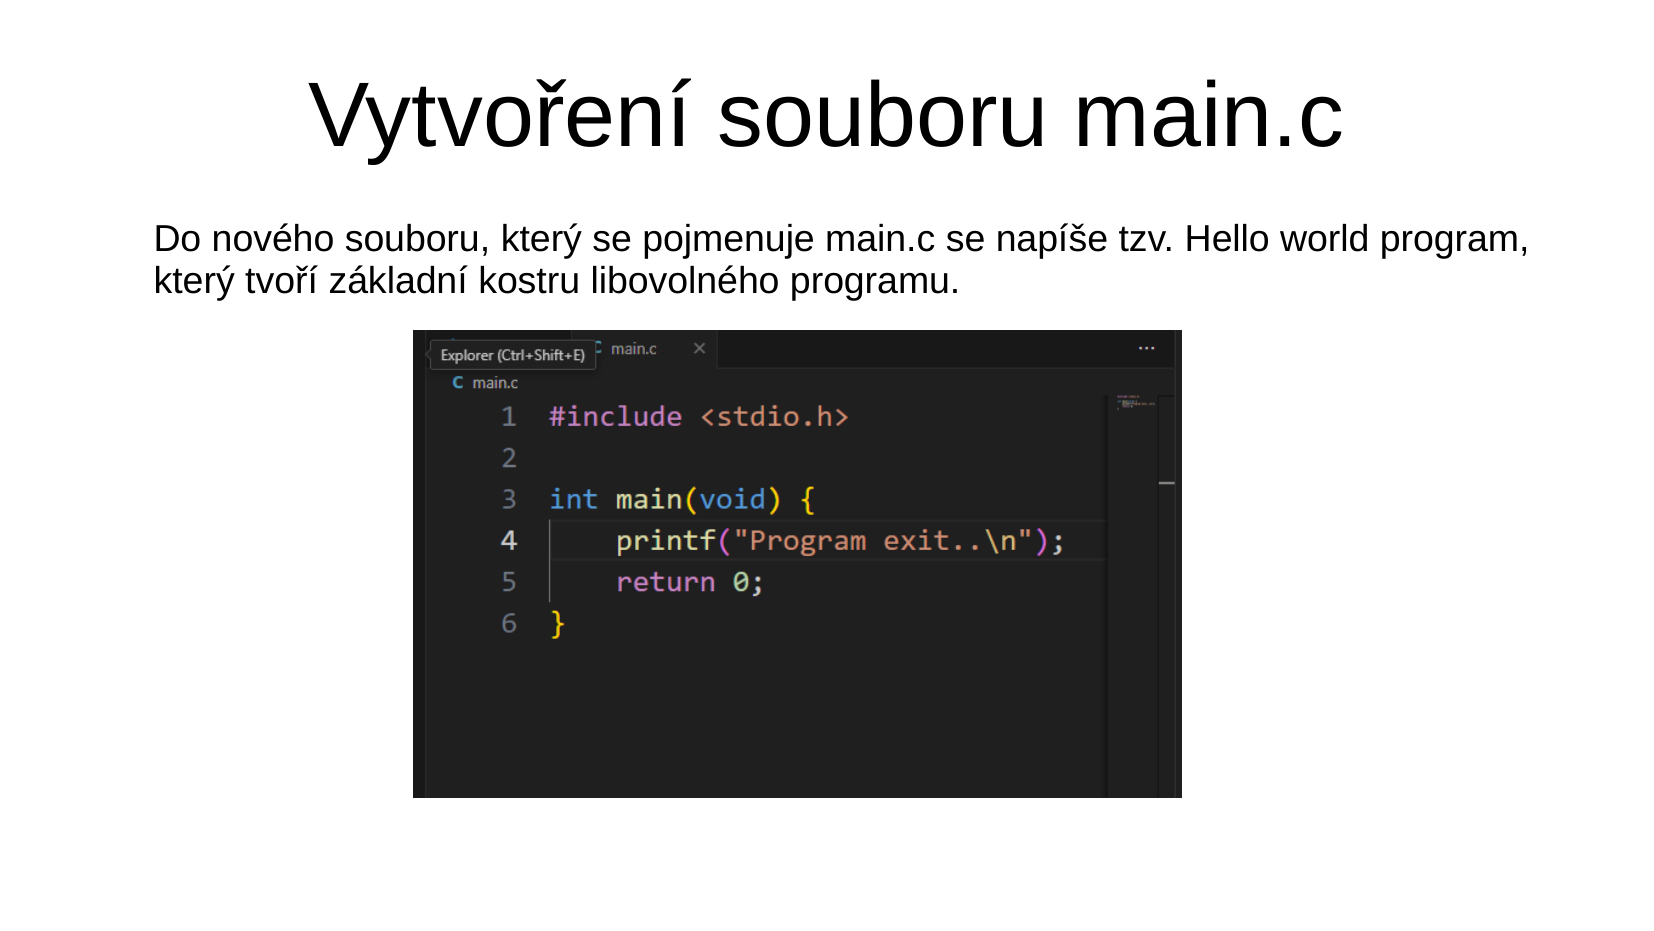

# Vytvoření souboru main.c
Do nového souboru, který se pojmenuje main.c se napíše tzv. Hello world program, který tvoří základní kostru libovolného programu.